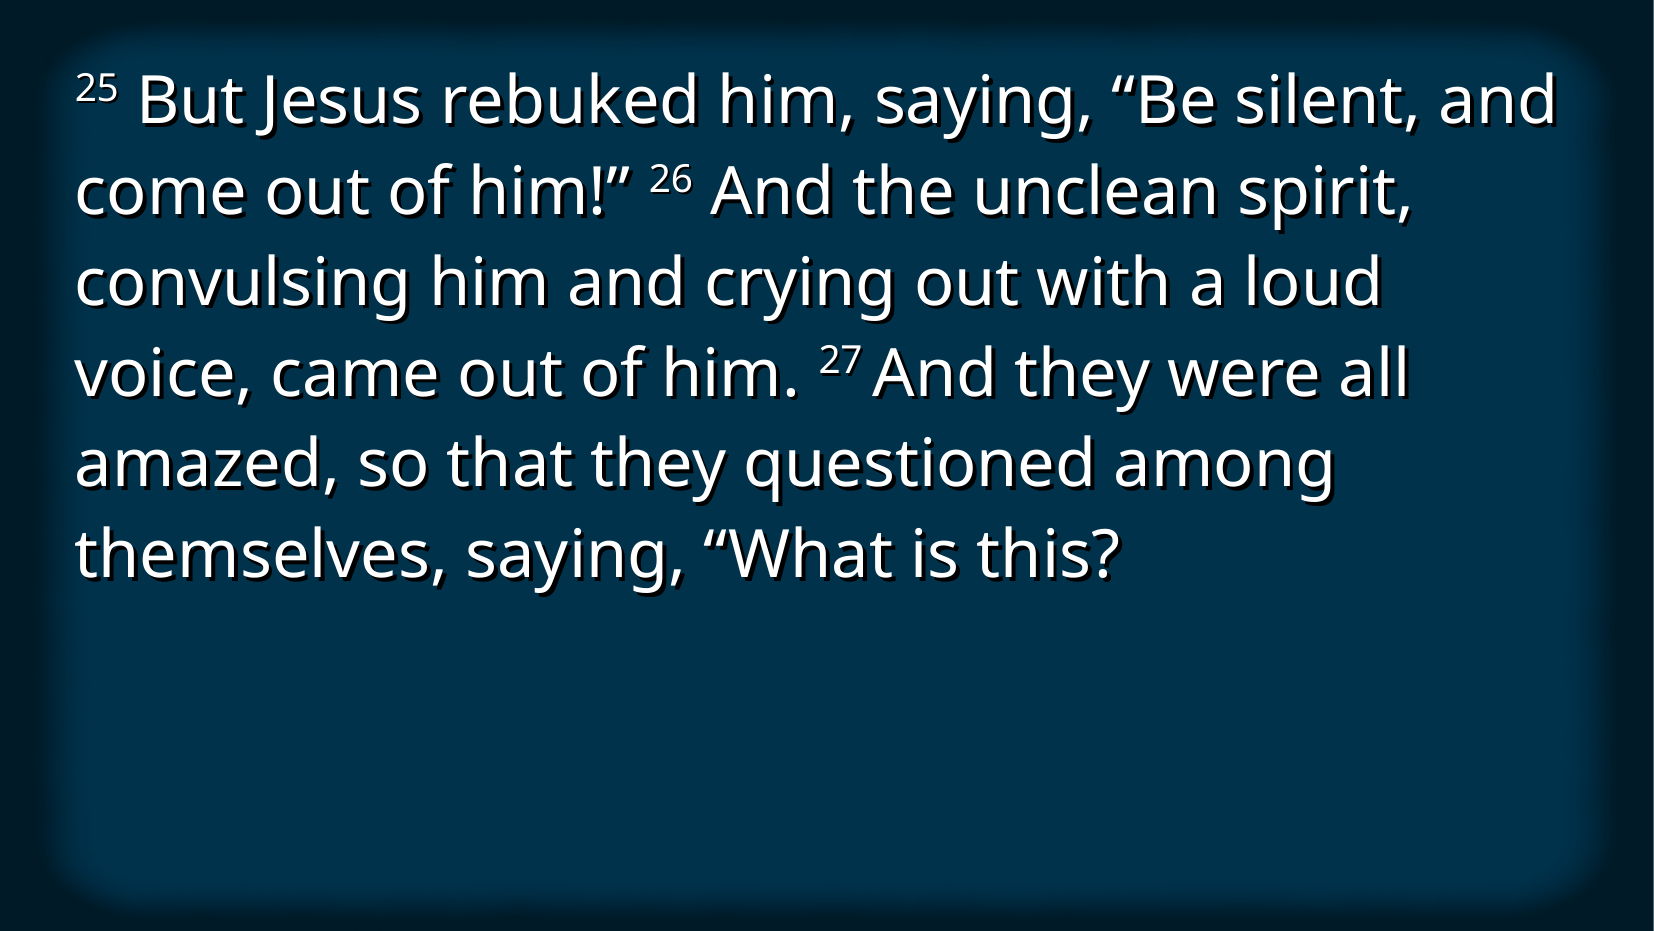

25 But Jesus rebuked him, saying, “Be silent, and come out of him!” 26 And the unclean spirit, convulsing him and crying out with a loud voice, came out of him. 27 And they were all amazed, so that they questioned among themselves, saying, “What is this?